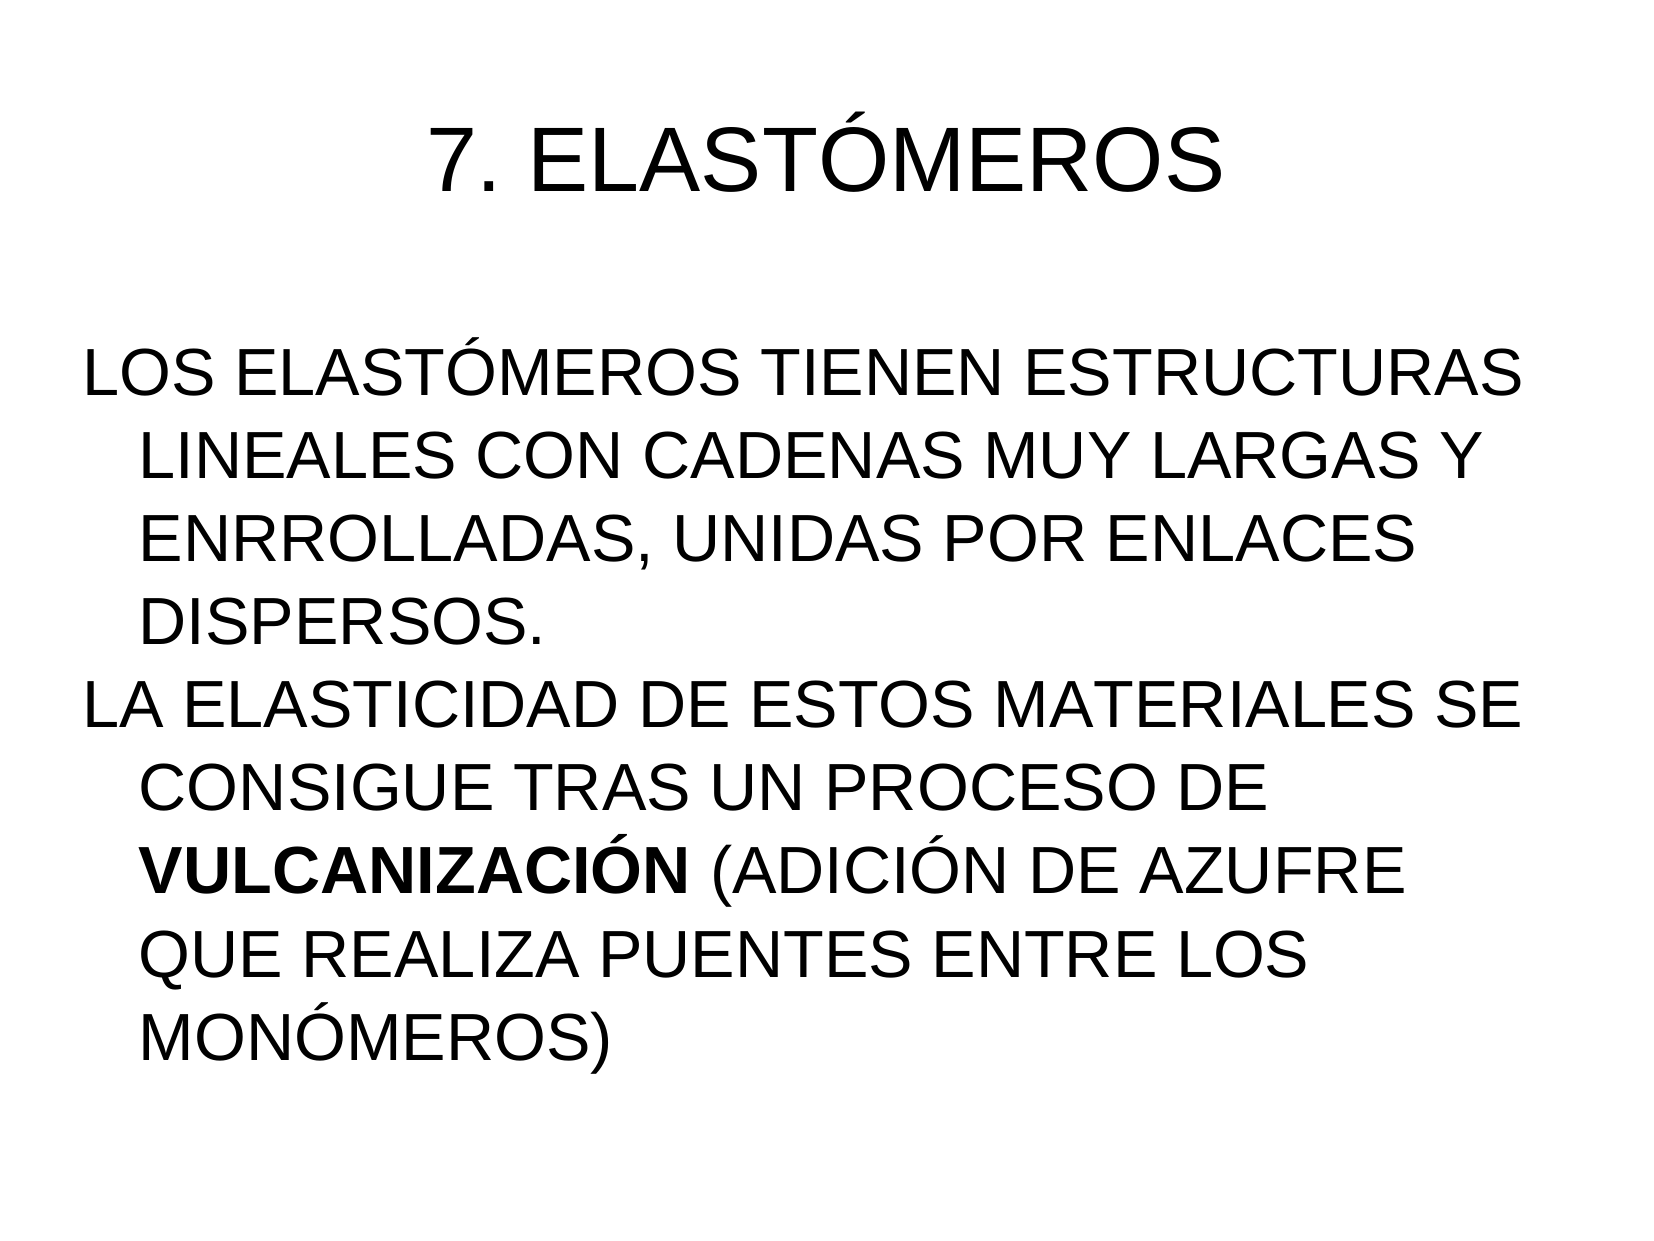

# 7. ELASTÓMEROS
LOS ELASTÓMEROS TIENEN ESTRUCTURAS LINEALES CON CADENAS MUY LARGAS Y ENRROLLADAS, UNIDAS POR ENLACES DISPERSOS.
LA ELASTICIDAD DE ESTOS MATERIALES SE CONSIGUE TRAS UN PROCESO DE VULCANIZACIÓN (ADICIÓN DE AZUFRE QUE REALIZA PUENTES ENTRE LOS MONÓMEROS)